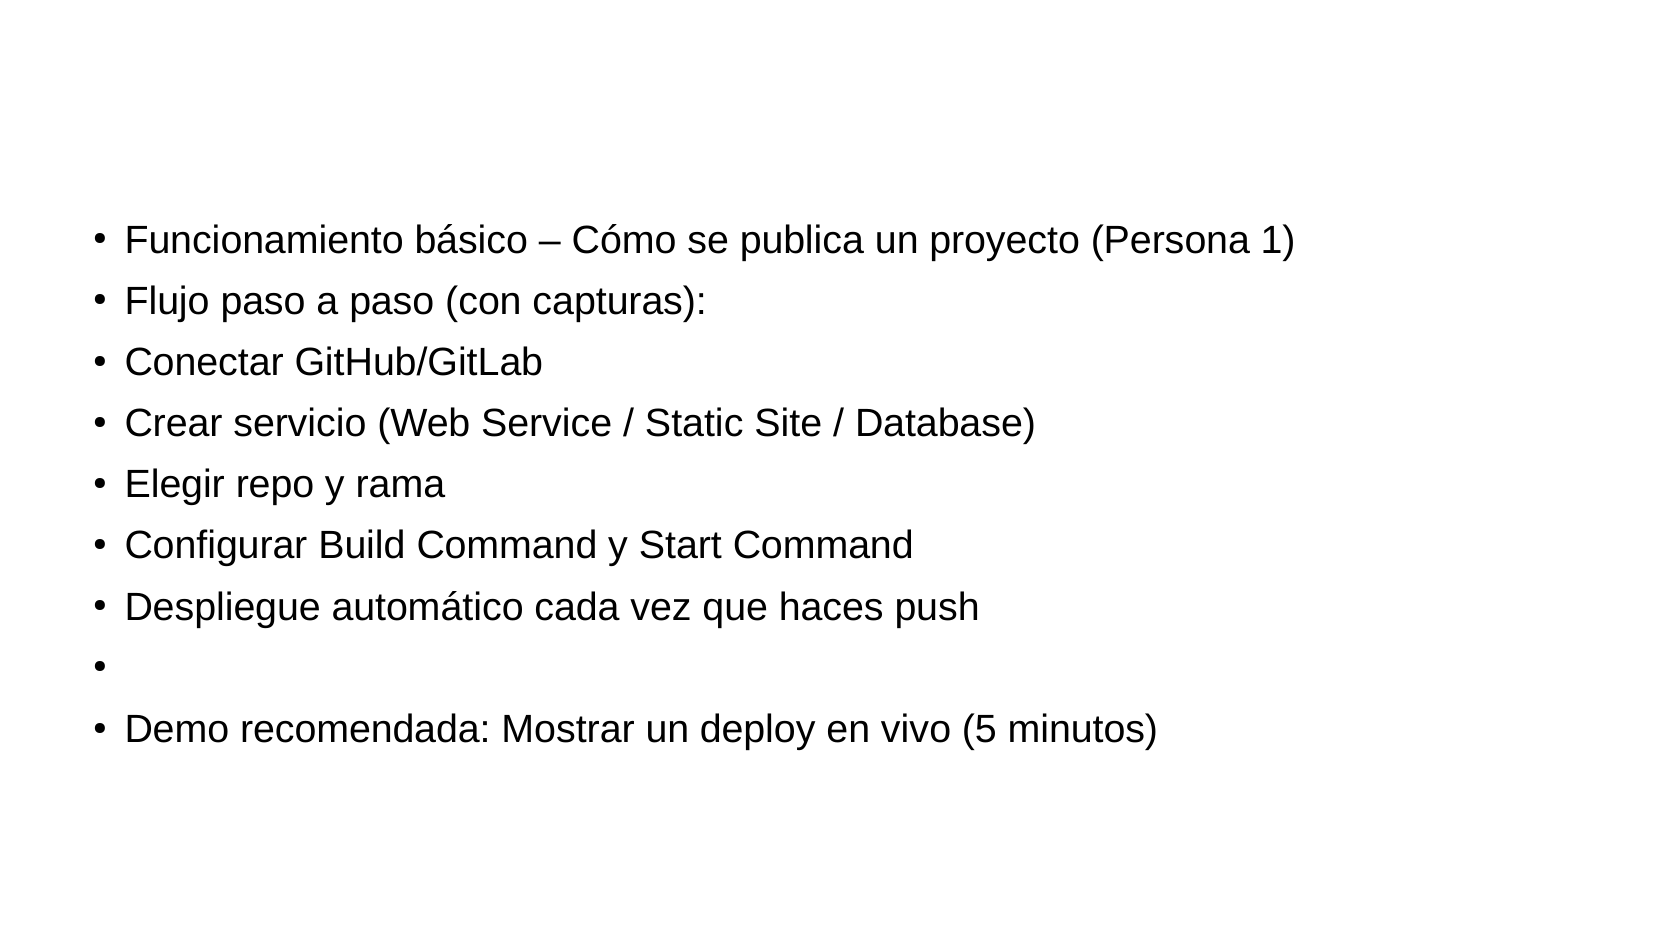

#
Funcionamiento básico – Cómo se publica un proyecto (Persona 1)
Flujo paso a paso (con capturas):
Conectar GitHub/GitLab
Crear servicio (Web Service / Static Site / Database)
Elegir repo y rama
Configurar Build Command y Start Command
Despliegue automático cada vez que haces push
Demo recomendada: Mostrar un deploy en vivo (5 minutos)